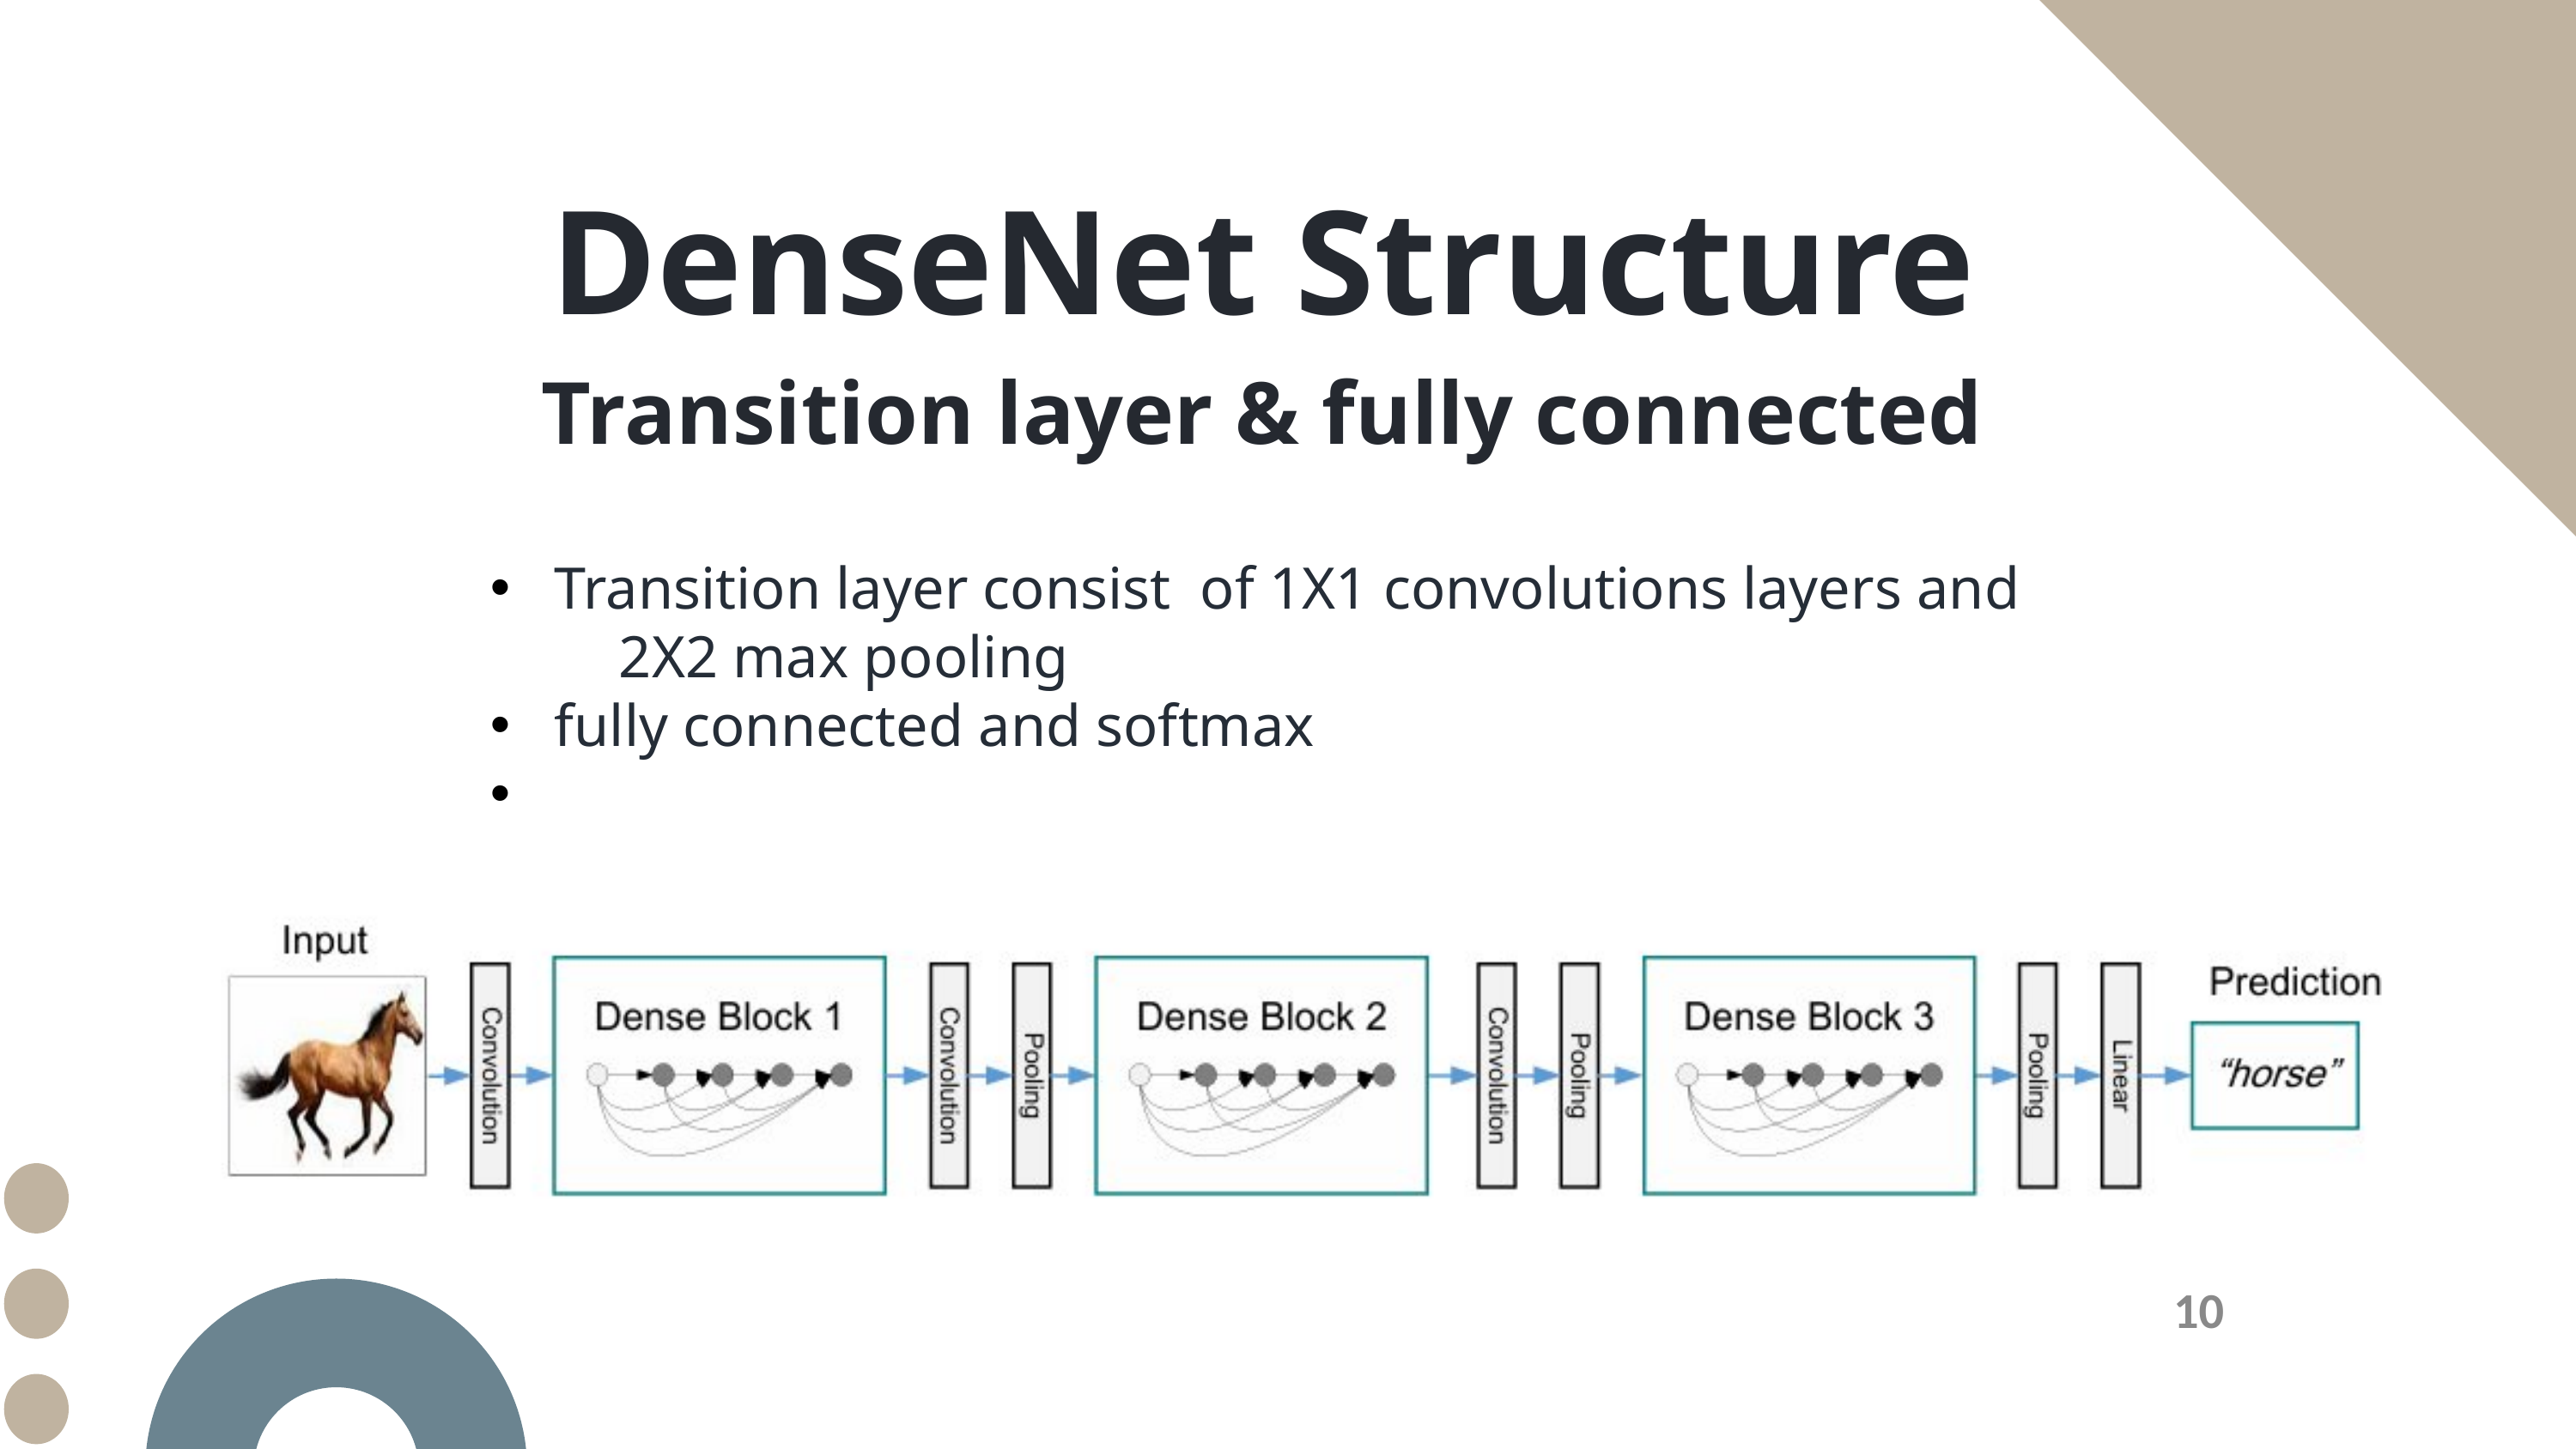

DenseNet Structure
Transition layer & fully connected
Transition layer consist  of 1X1 convolutions layers and 2X2 max pooling
fully connected and softmax